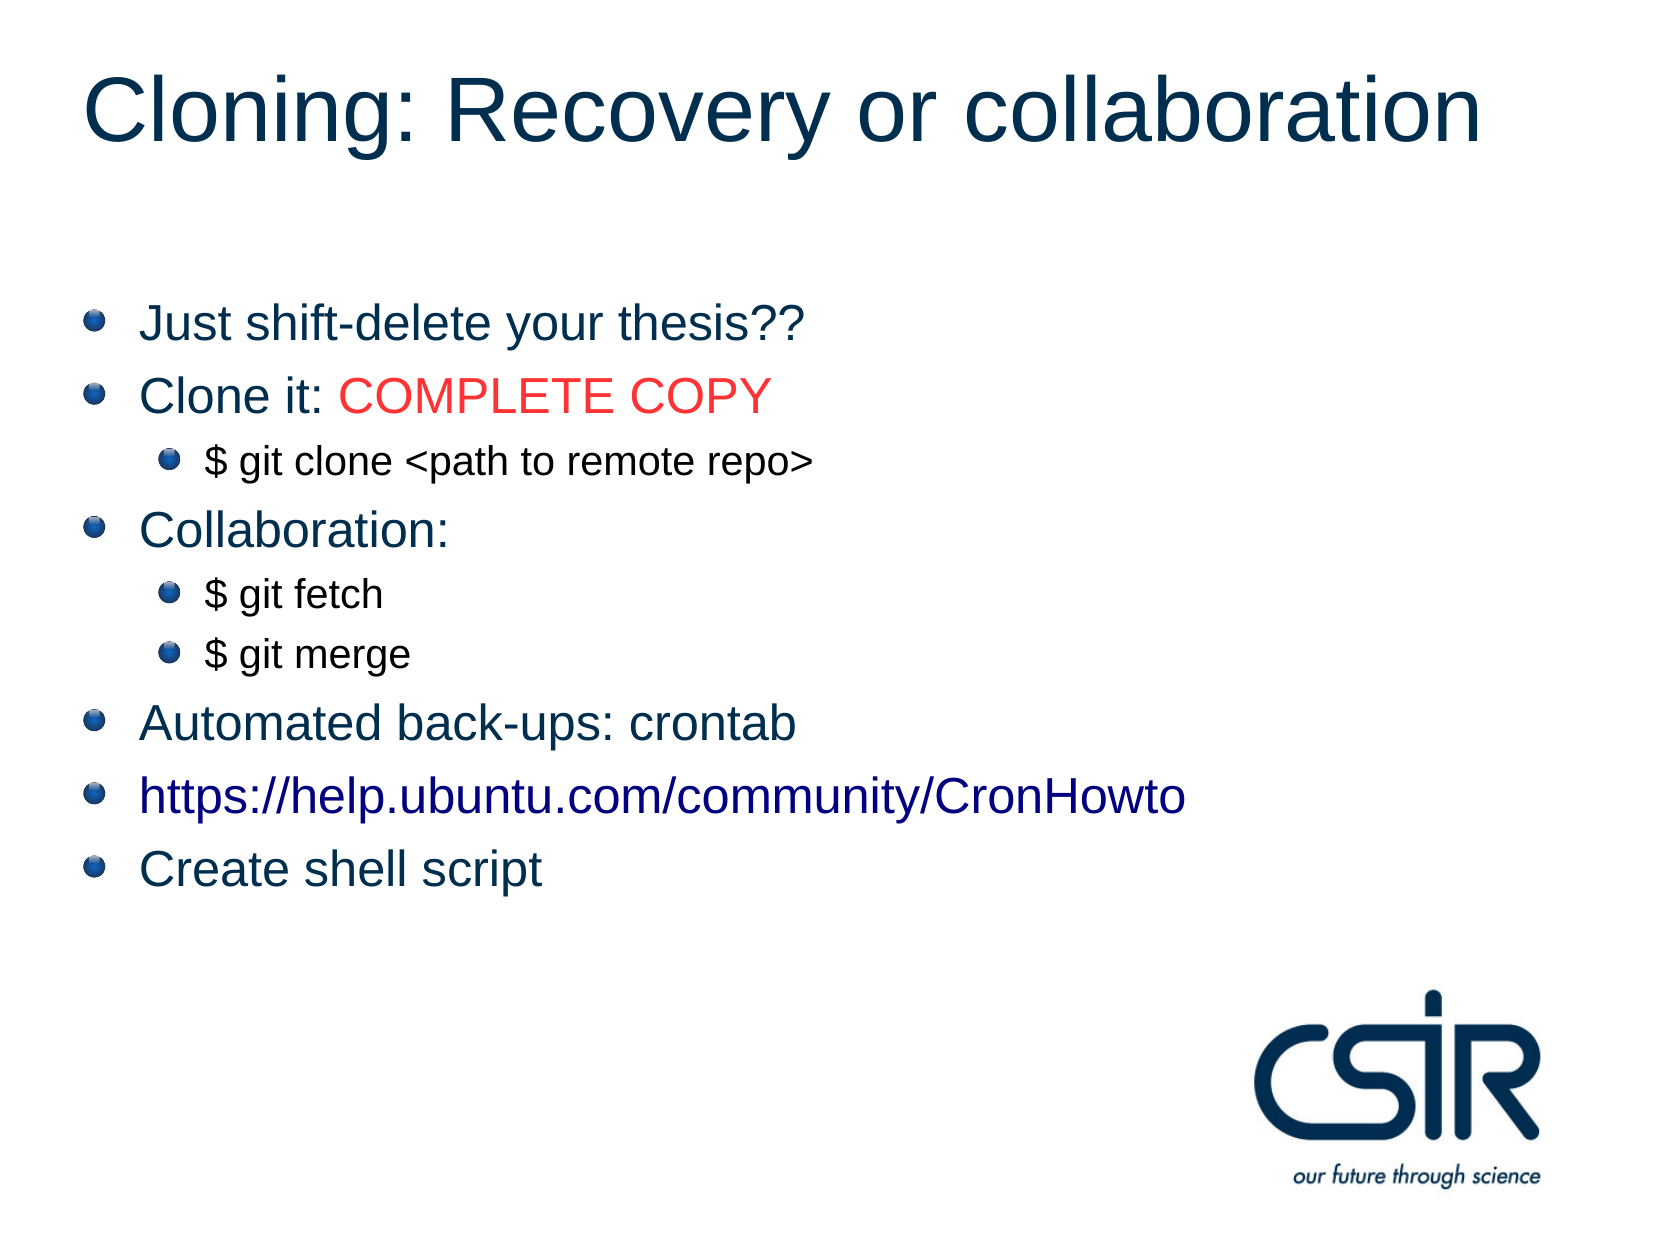

# Cloning: Recovery or collaboration
Just shift-delete your thesis??
Clone it: COMPLETE COPY
$ git clone <path to remote repo>
Collaboration:
$ git fetch
$ git merge
Automated back-ups: crontab
https://help.ubuntu.com/community/CronHowto
Create shell script